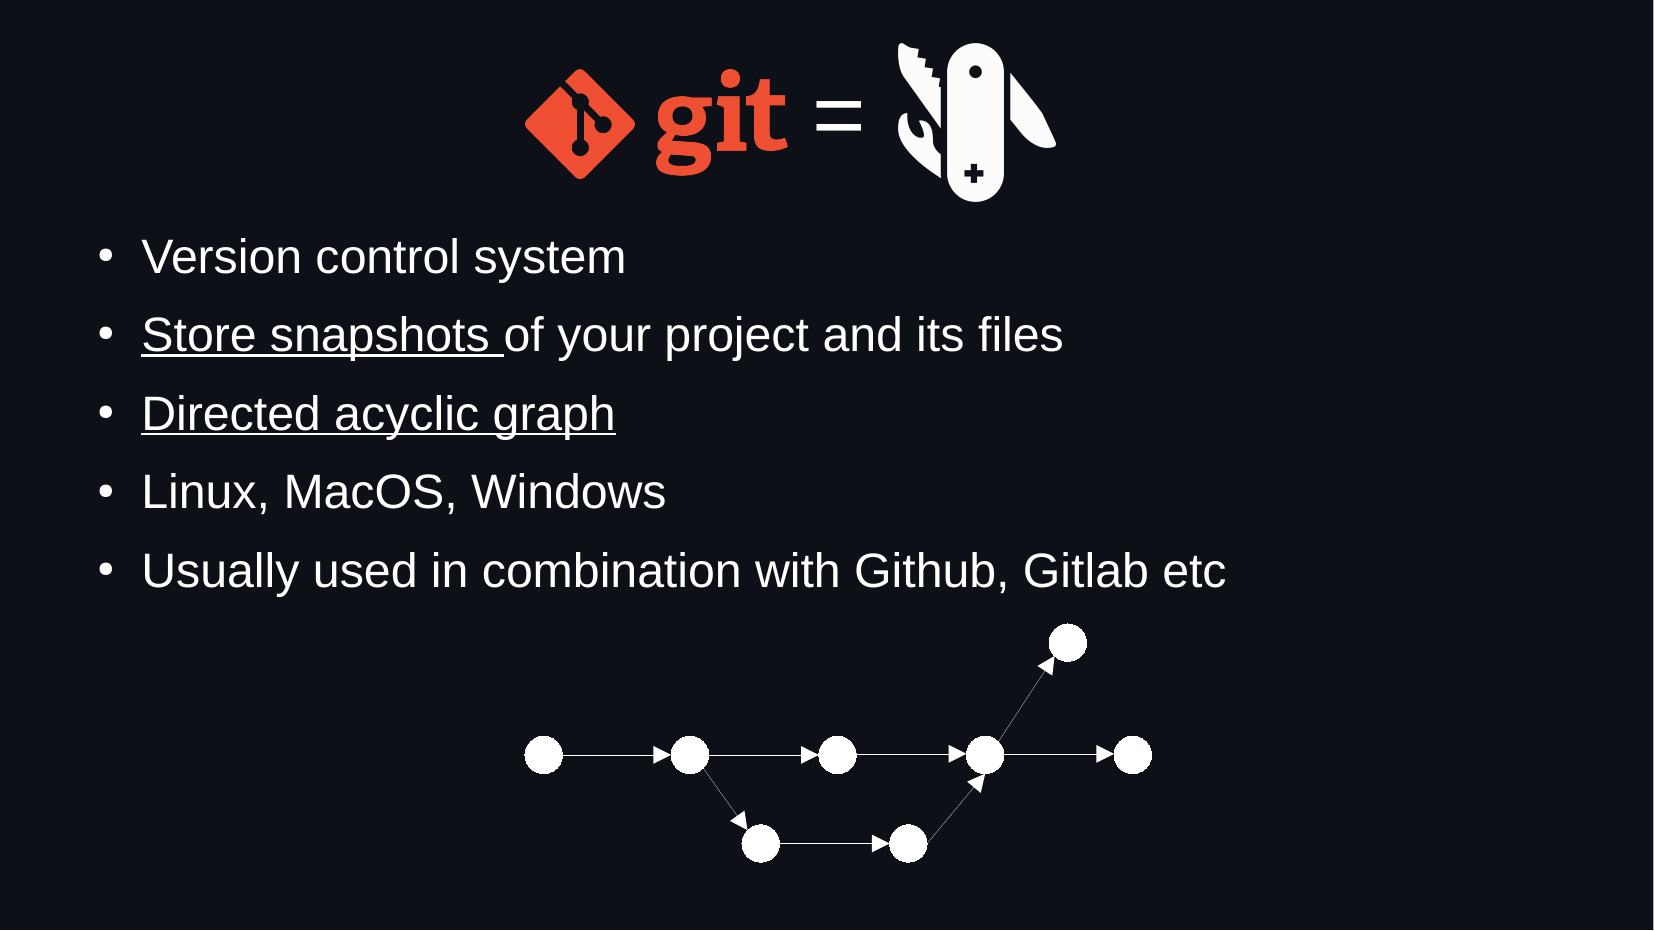

# =
Version control system
Store snapshots of your project and its files
Directed acyclic graph
Linux, MacOS, Windows
Usually used in combination with Github, Gitlab etc